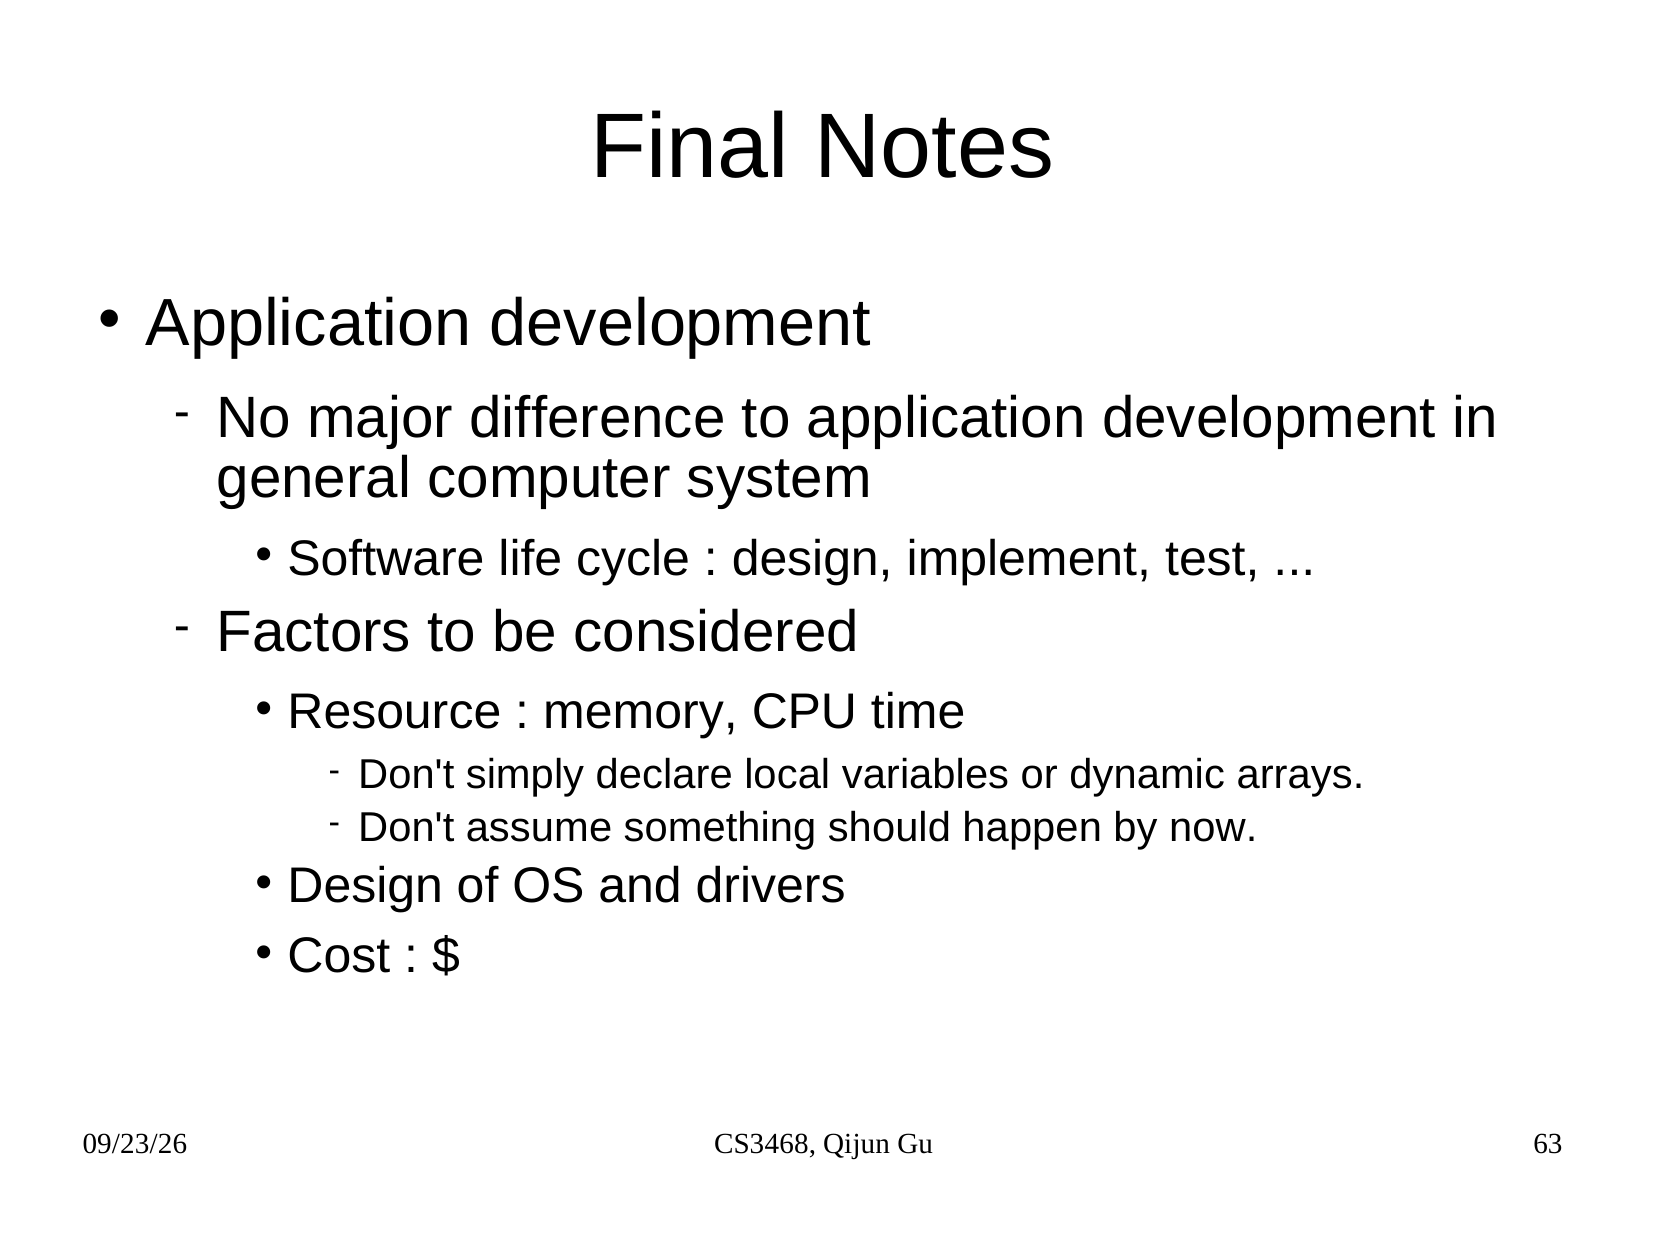

# Final Notes
Application development
No major difference to application development in general computer system
Software life cycle : design, implement, test, ...
Factors to be considered
Resource : memory, CPU time
Don't simply declare local variables or dynamic arrays.
Don't assume something should happen by now.
Design of OS and drivers
Cost : $
CS3468, Qijun Gu
63